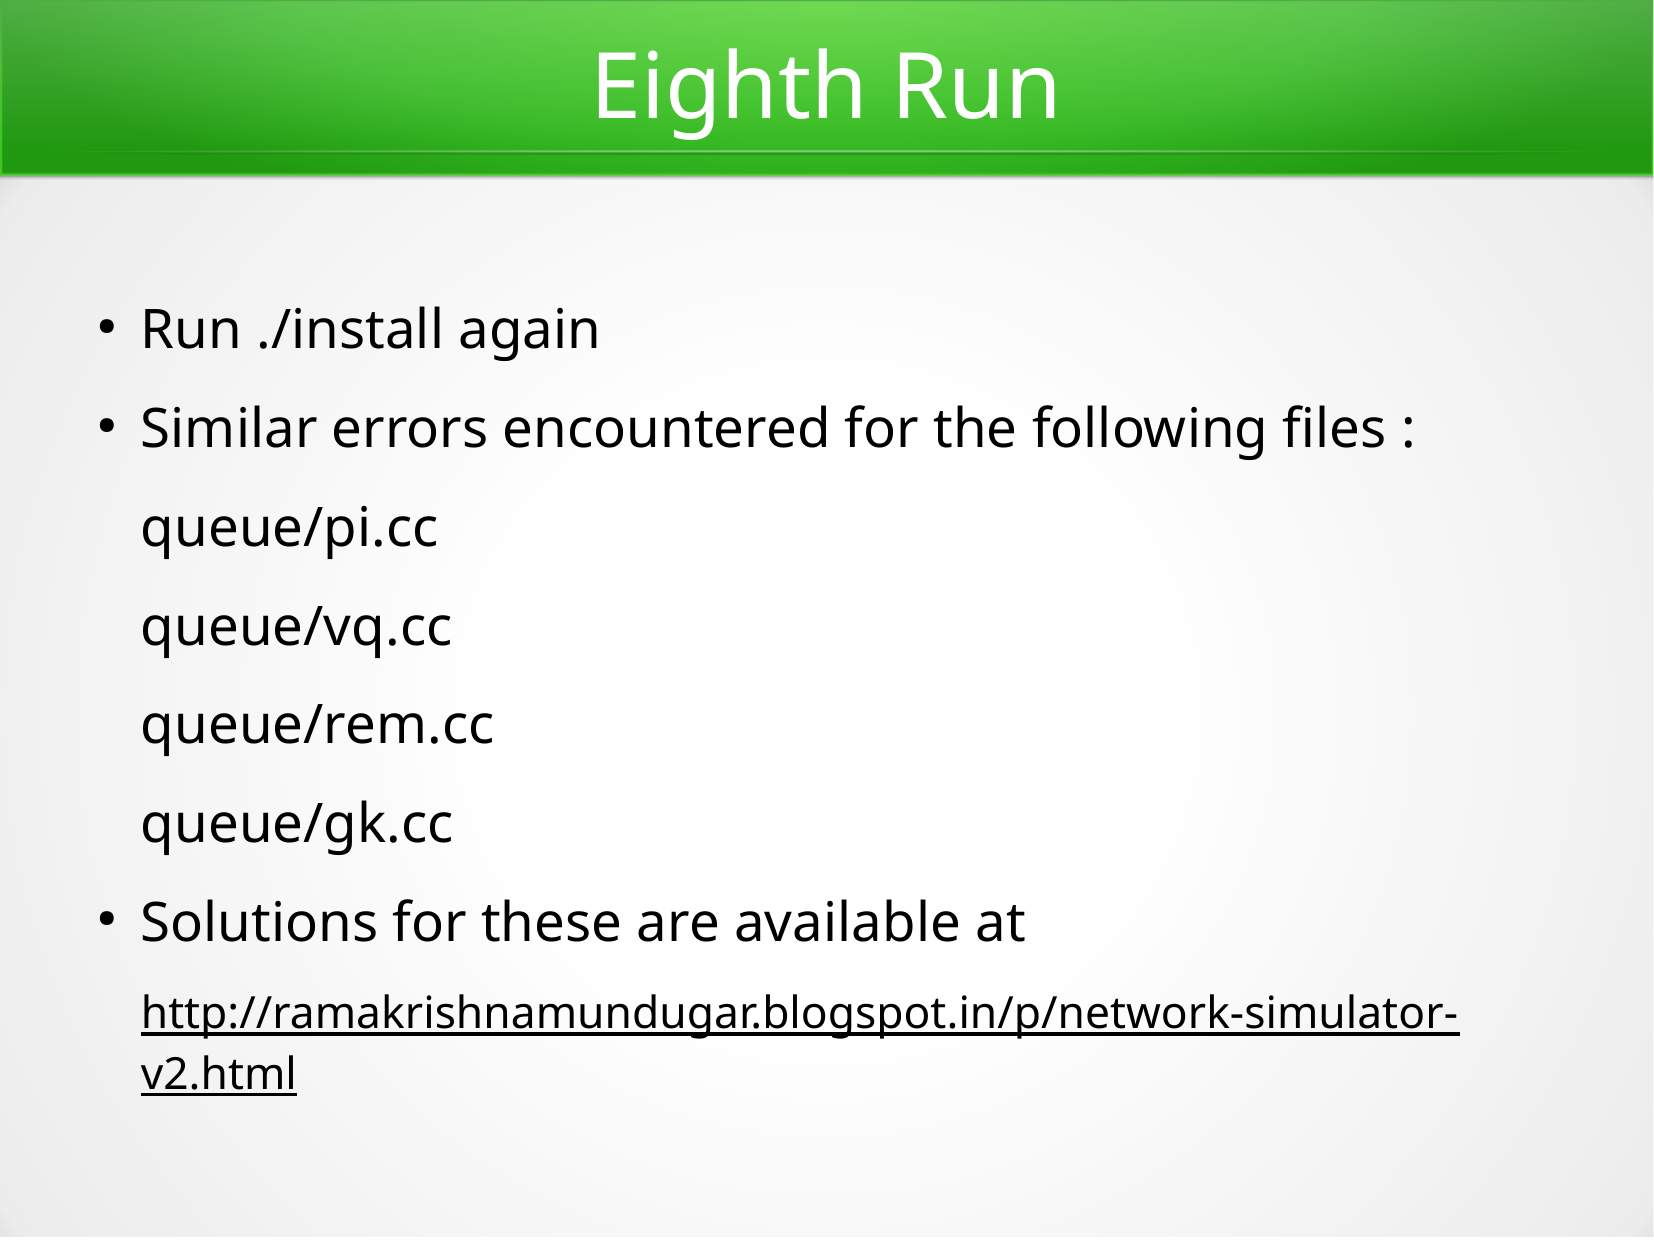

# Eighth Run
Run ./install again
Similar errors encountered for the following files :
queue/pi.cc
queue/vq.cc
queue/rem.cc
queue/gk.cc
Solutions for these are available at
http://ramakrishnamundugar.blogspot.in/p/network-simulator-v2.html